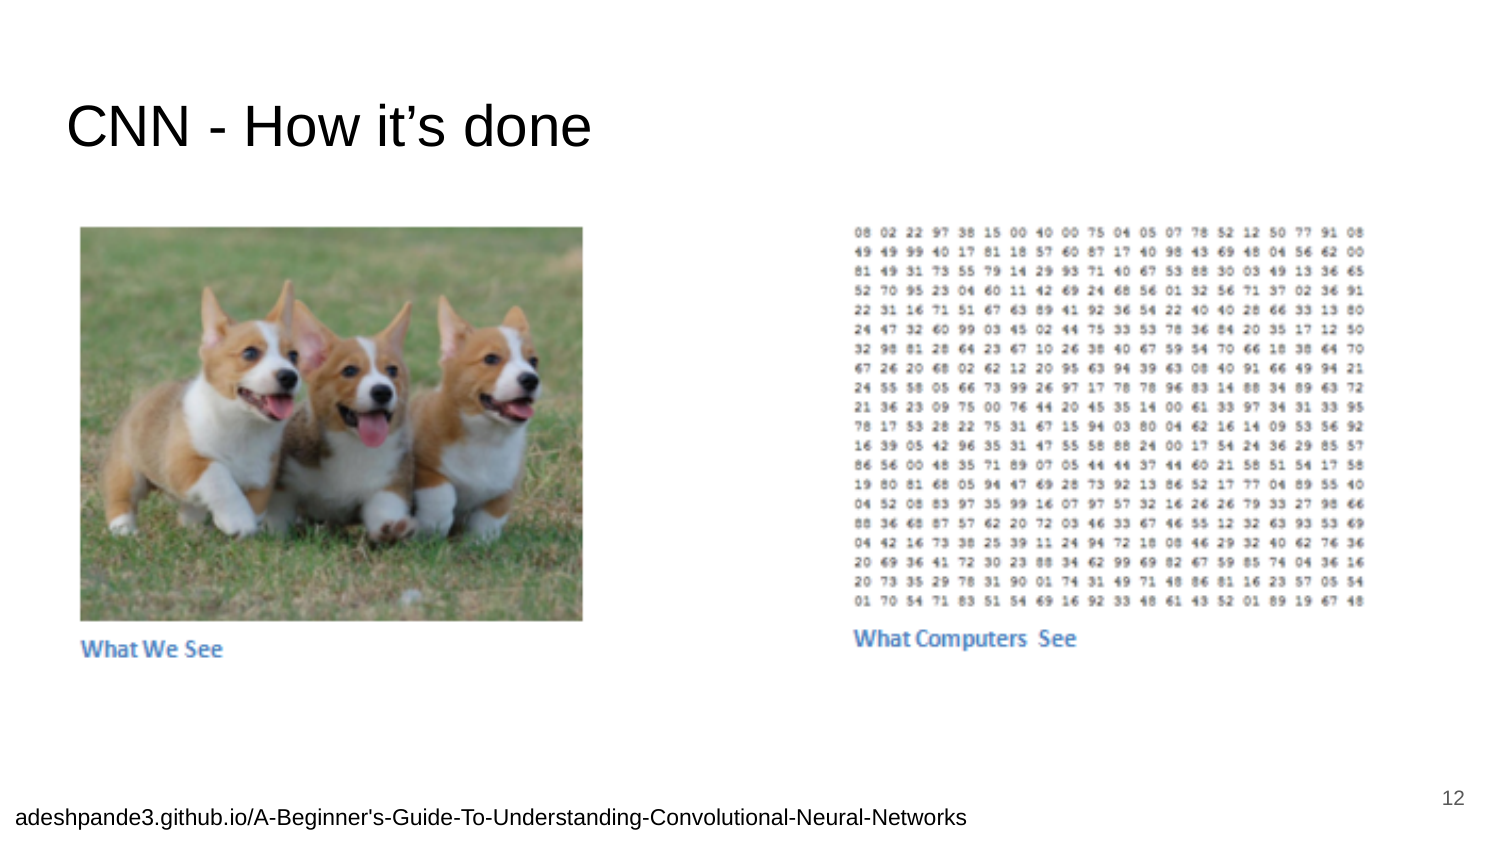

# CNN - How it’s done
adeshpande3.github.io/A-Beginner's-Guide-To-Understanding-Convolutional-Neural-Networks